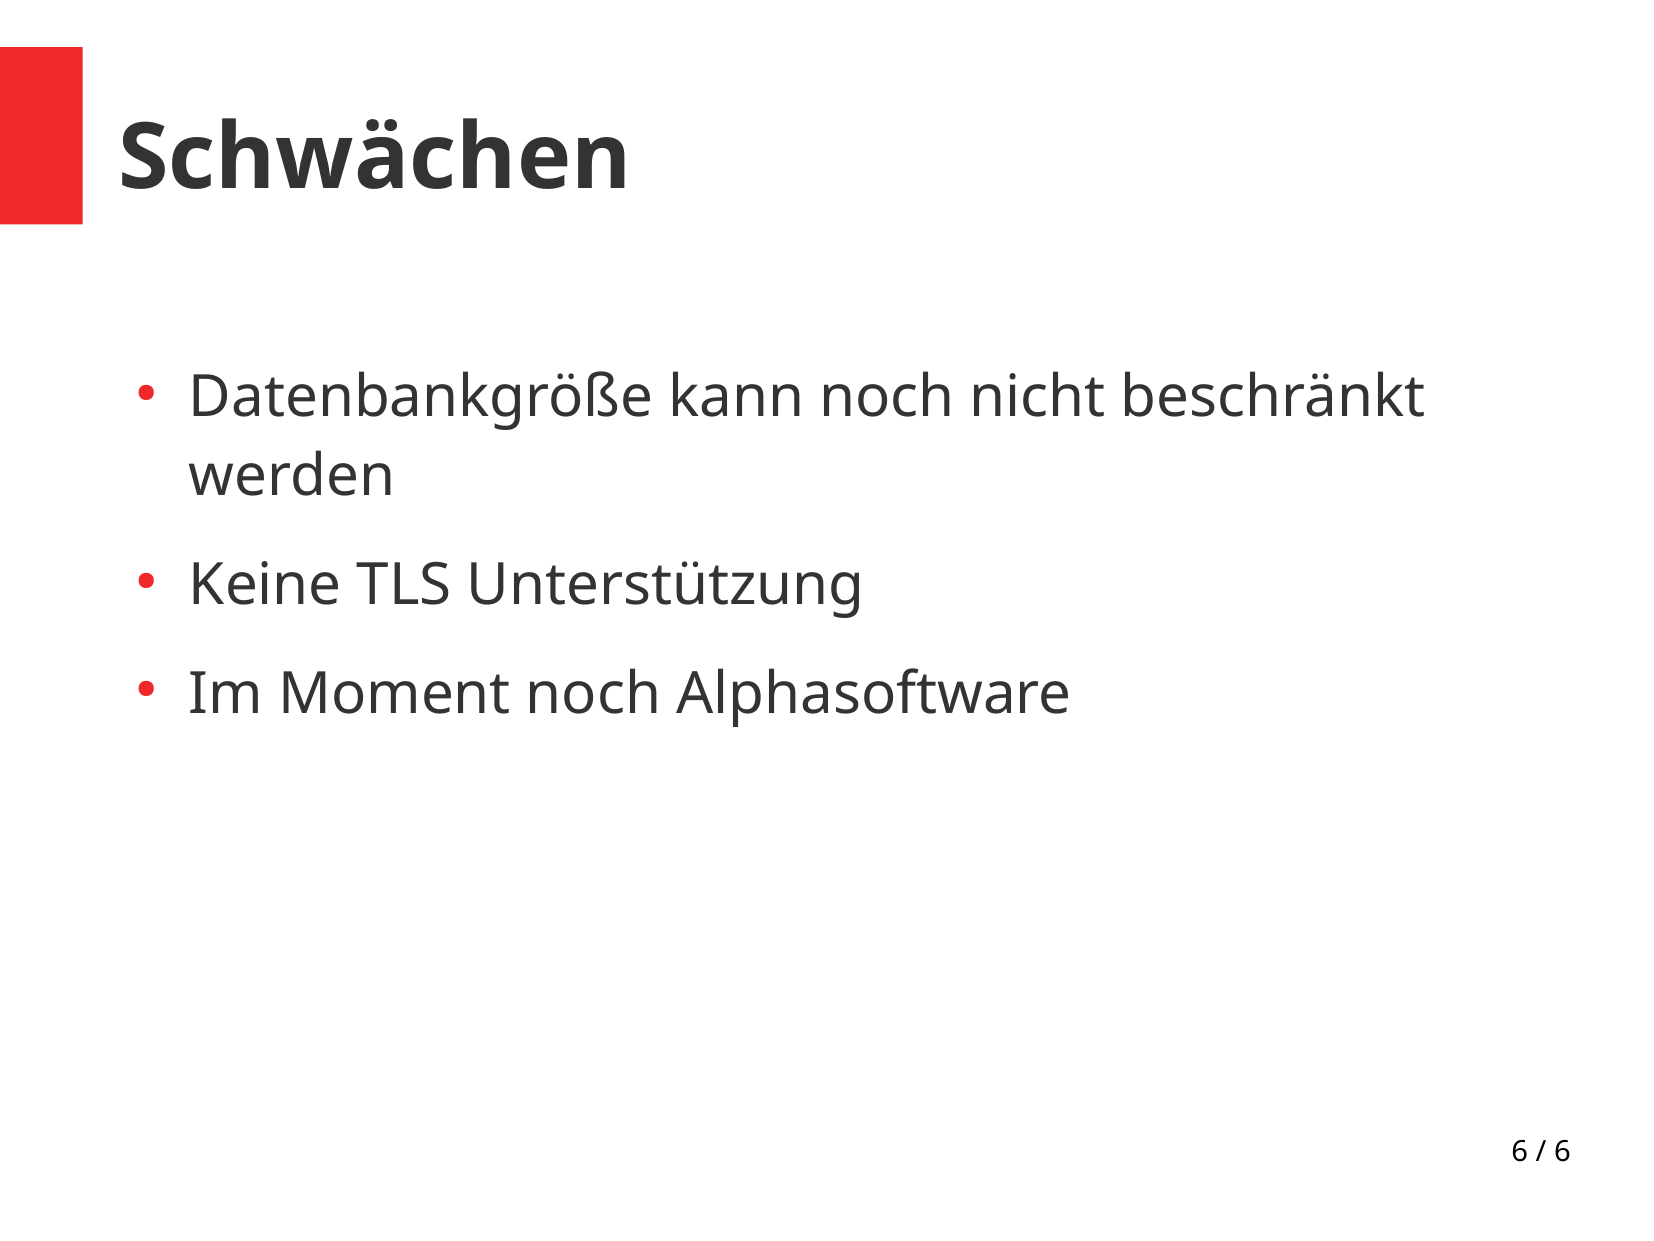

# Schwächen
Datenbankgröße kann noch nicht beschränkt werden
Keine TLS Unterstützung
Im Moment noch Alphasoftware
6